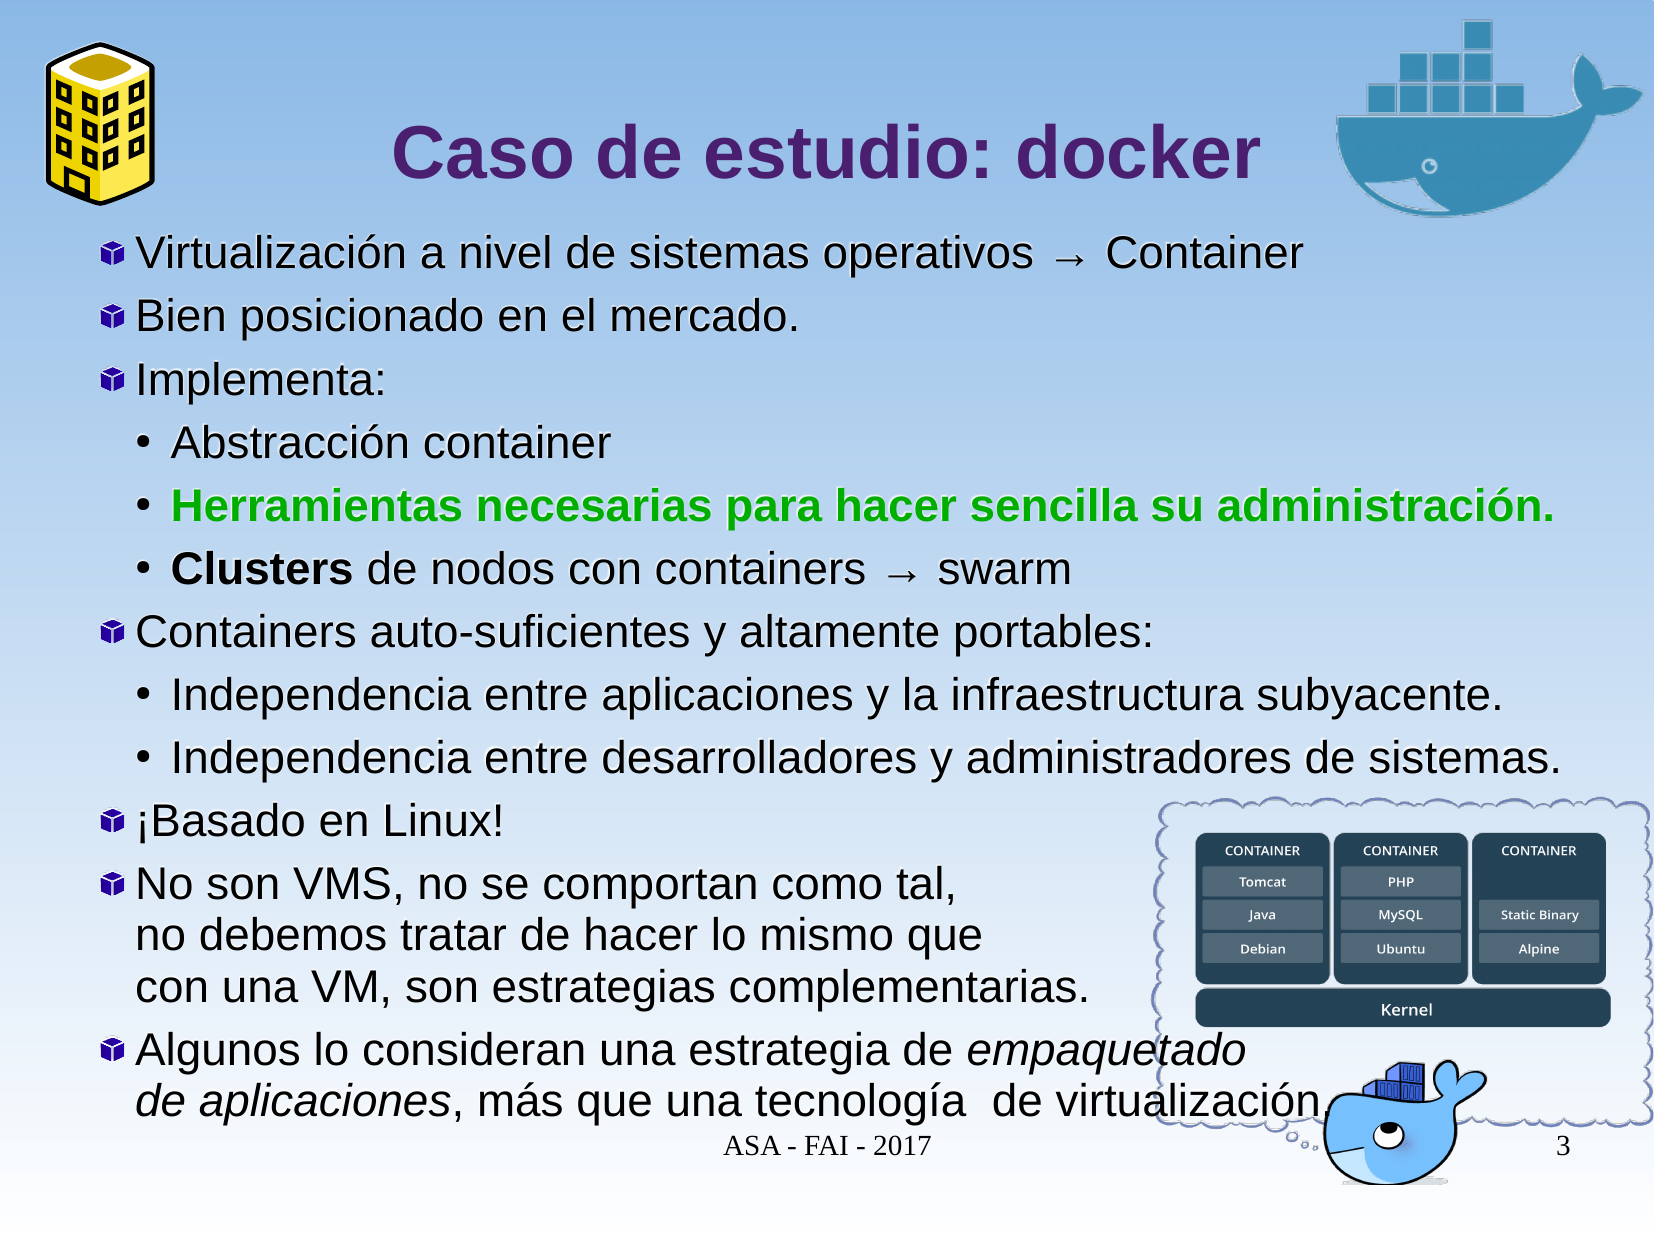

# Caso de estudio: docker
Virtualización a nivel de sistemas operativos → Container
Bien posicionado en el mercado.
Implementa:
Abstracción container
Herramientas necesarias para hacer sencilla su administración.
Clusters de nodos con containers → swarm
Containers auto-suficientes y altamente portables:
Independencia entre aplicaciones y la infraestructura subyacente.
Independencia entre desarrolladores y administradores de sistemas.
¡Basado en Linux!
No son VMS, no se comportan como tal,
no debemos tratar de hacer lo mismo que
con una VM, son estrategias complementarias.
Algunos lo consideran una estrategia de empaquetado
de aplicaciones, más que una tecnología de virtualización.
ASA - FAI - 2017
3